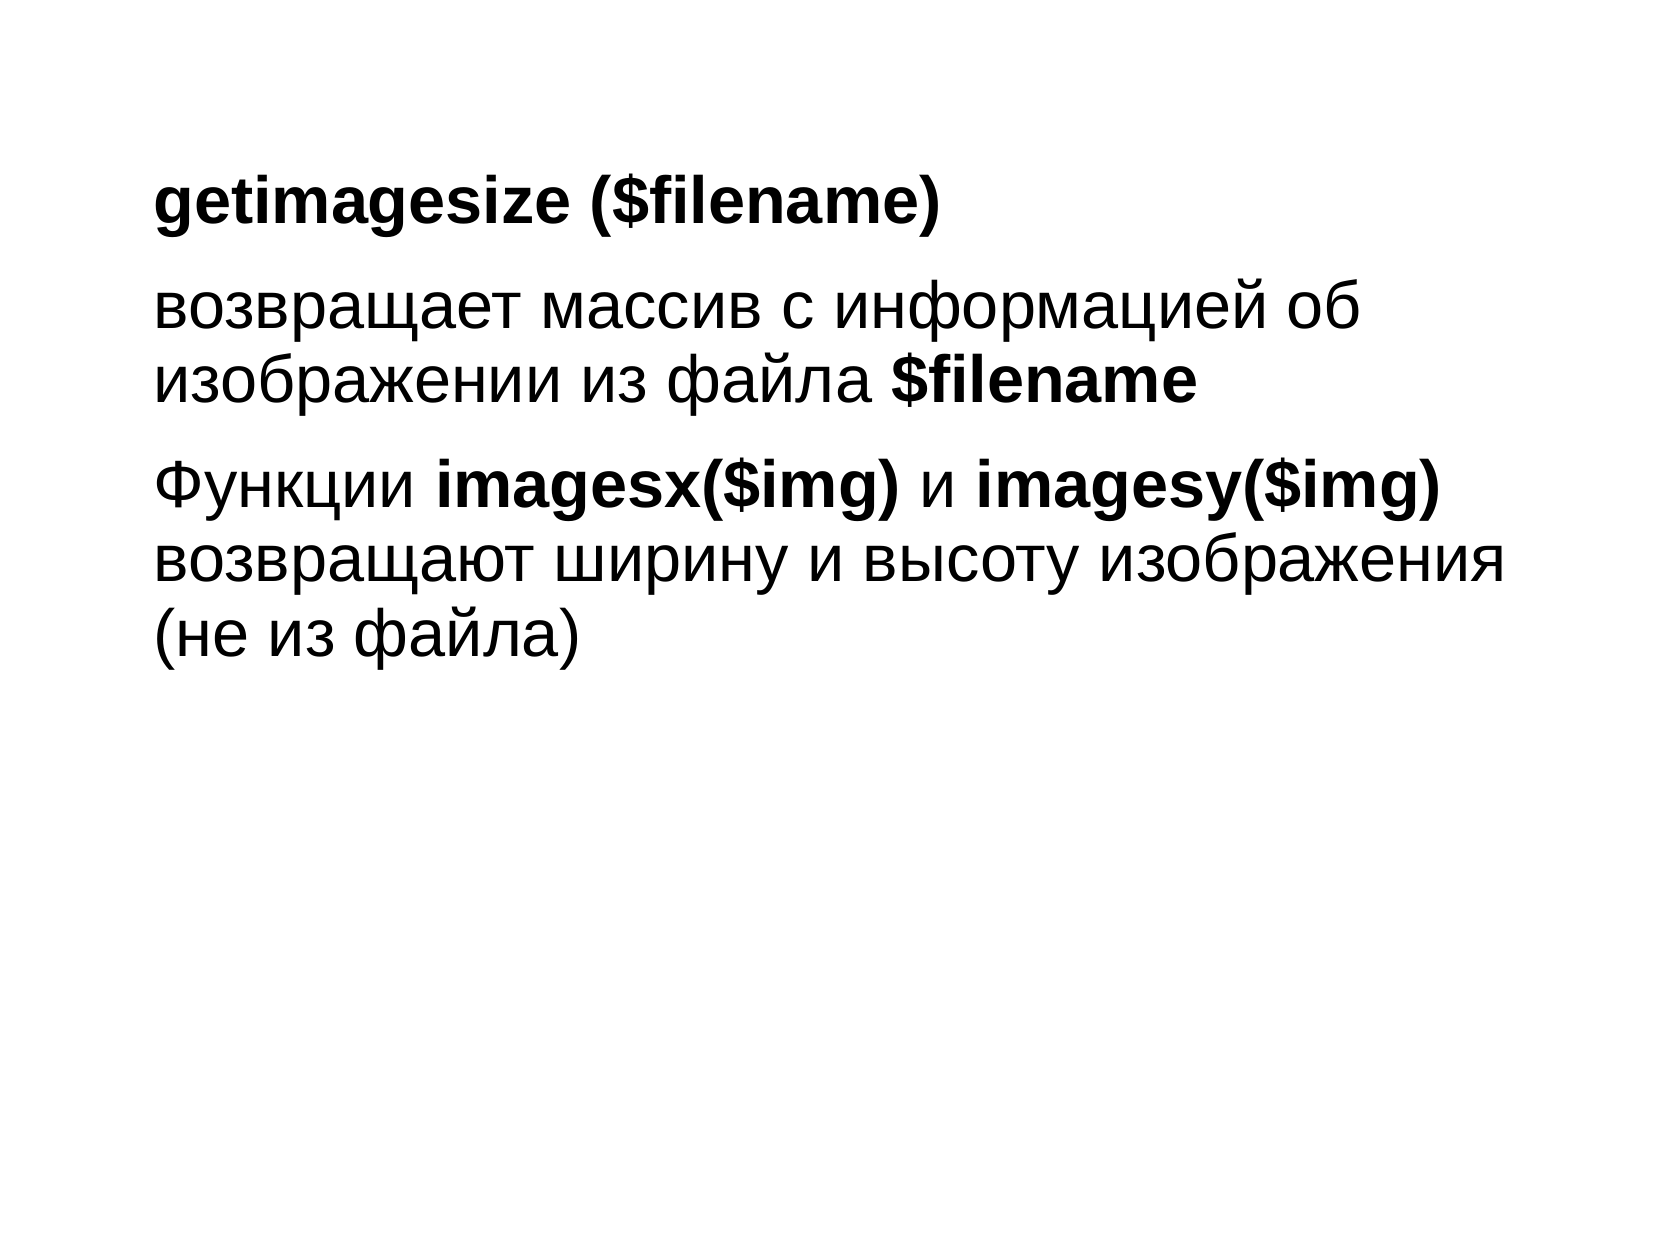

# getimagesize ($filename)
возвращает массив с информацией об изображении из файла $filename
Функции imagesx($img) и imagesy($img) возвращают ширину и высоту изображения (не из файла)